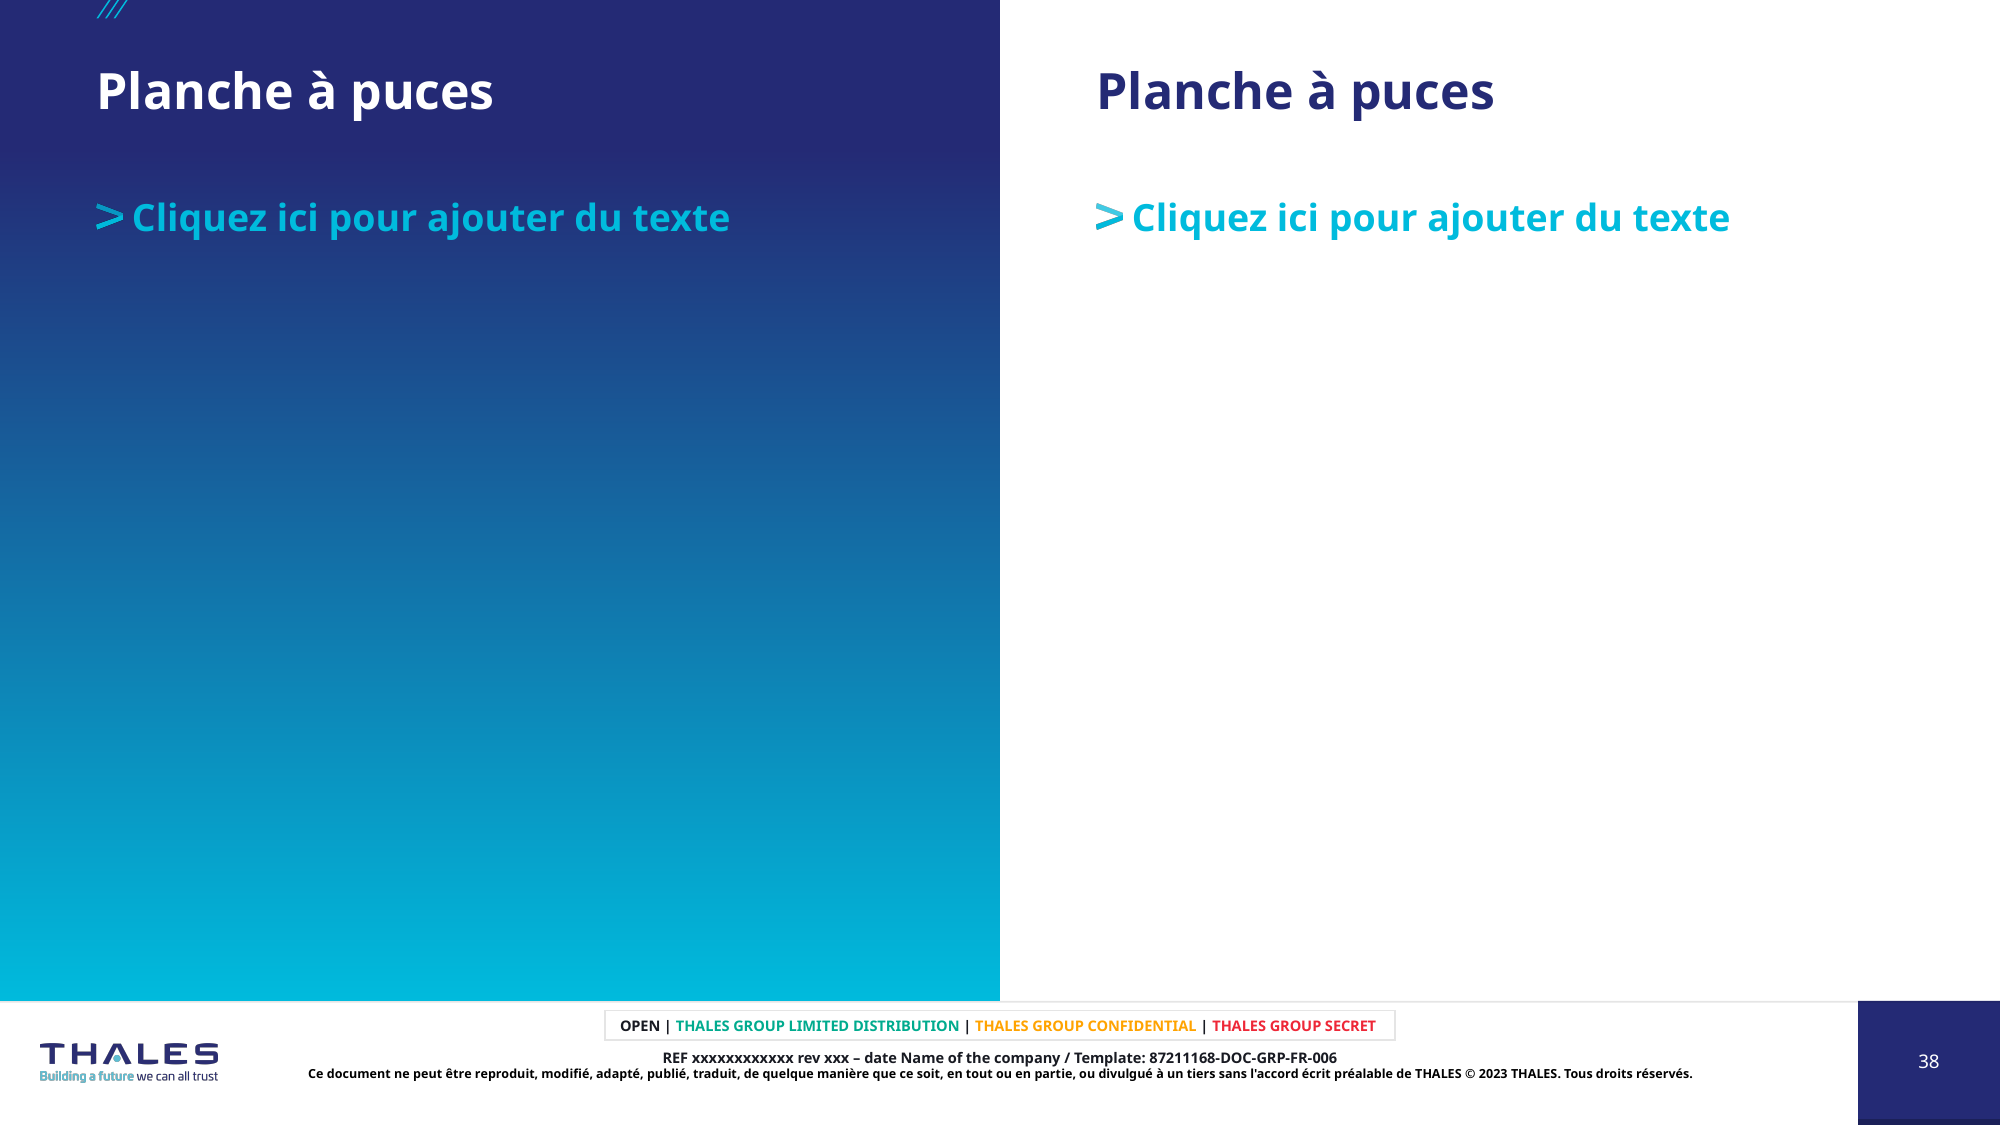

Planche à puces
Planche à puces
# Cliquez ici pour ajouter du texte
Cliquez ici pour ajouter du texte